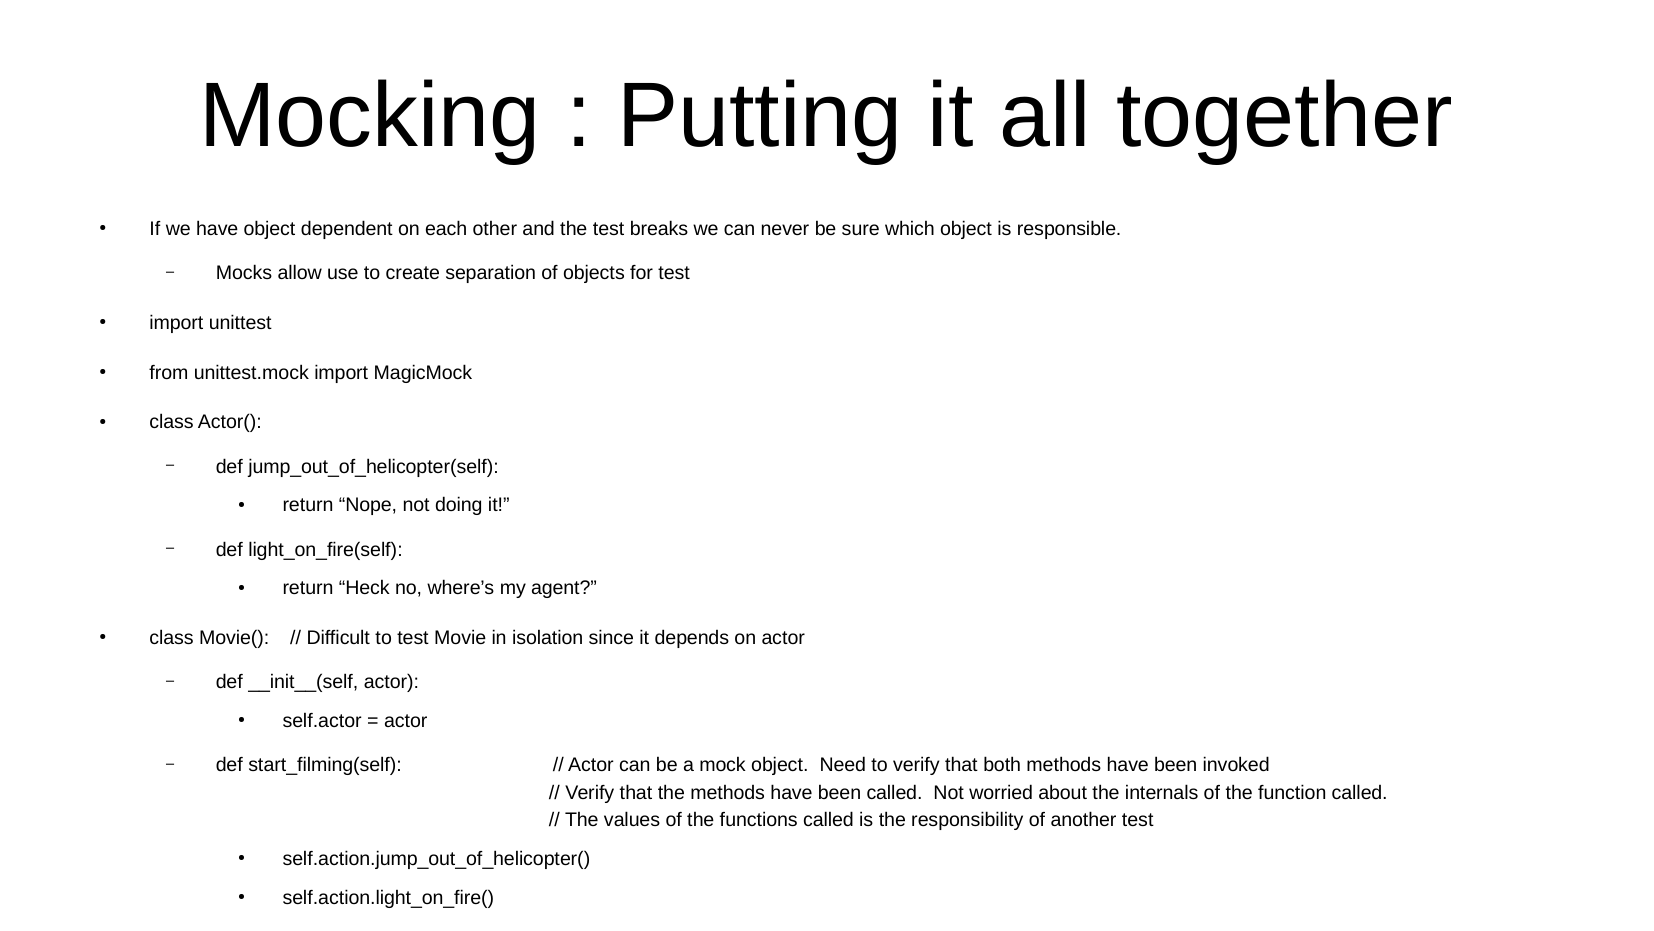

# Mocking : Putting it all together
If we have object dependent on each other and the test breaks we can never be sure which object is responsible.
Mocks allow use to create separation of objects for test
import unittest
from unittest.mock import MagicMock
class Actor():
def jump_out_of_helicopter(self):
return “Nope, not doing it!”
def light_on_fire(self):
return “Heck no, where’s my agent?”
class Movie(): 							// Difficult to test Movie in isolation since it depends on actor
def __init__(self, actor):
self.actor = actor
def start_filming(self):					 			 // Actor can be a mock object. Need to verify that both methods have been invoked
// Verify that the methods have been called. Not worried about the internals of the function called.
// The values of the functions called is the responsibility of another test
self.action.jump_out_of_helicopter()
self.action.light_on_fire()